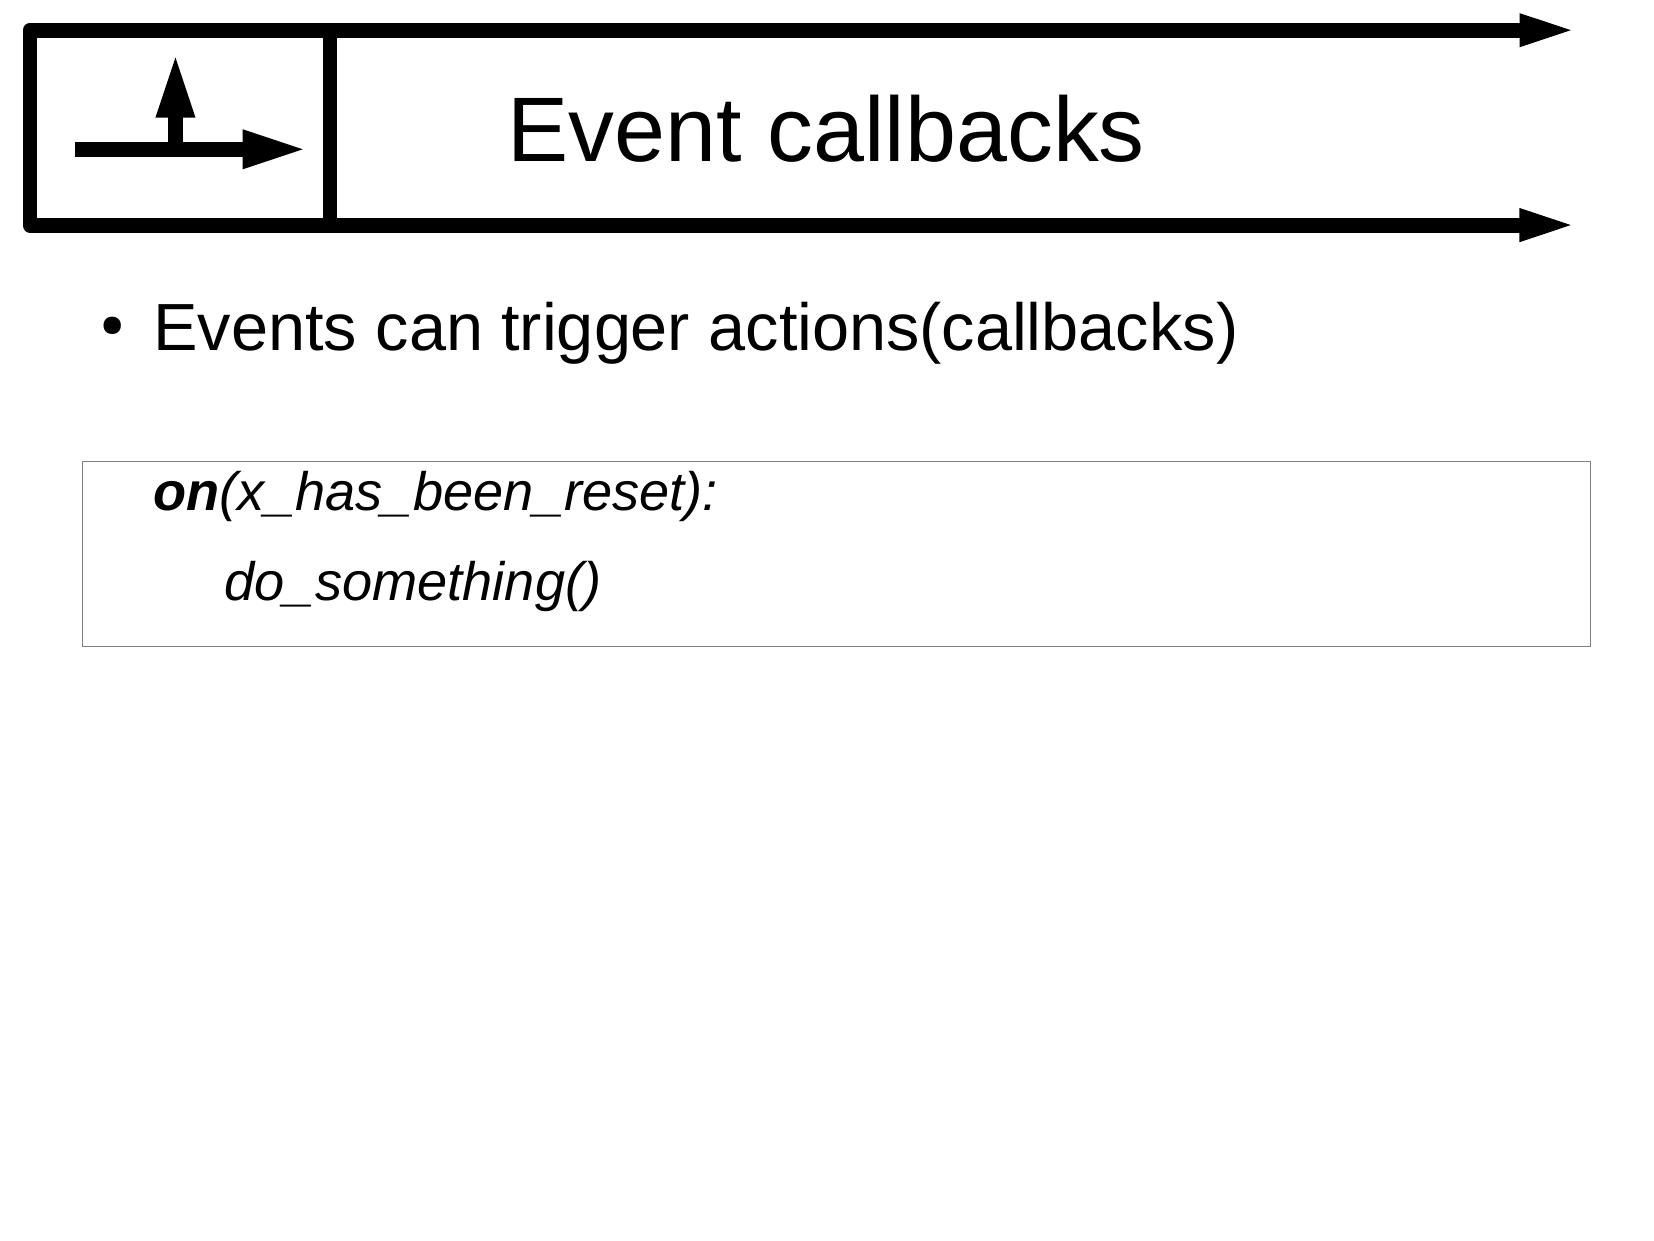

# Event callbacks
Events can trigger actions(callbacks)
on(x_has_been_reset):
do_something()